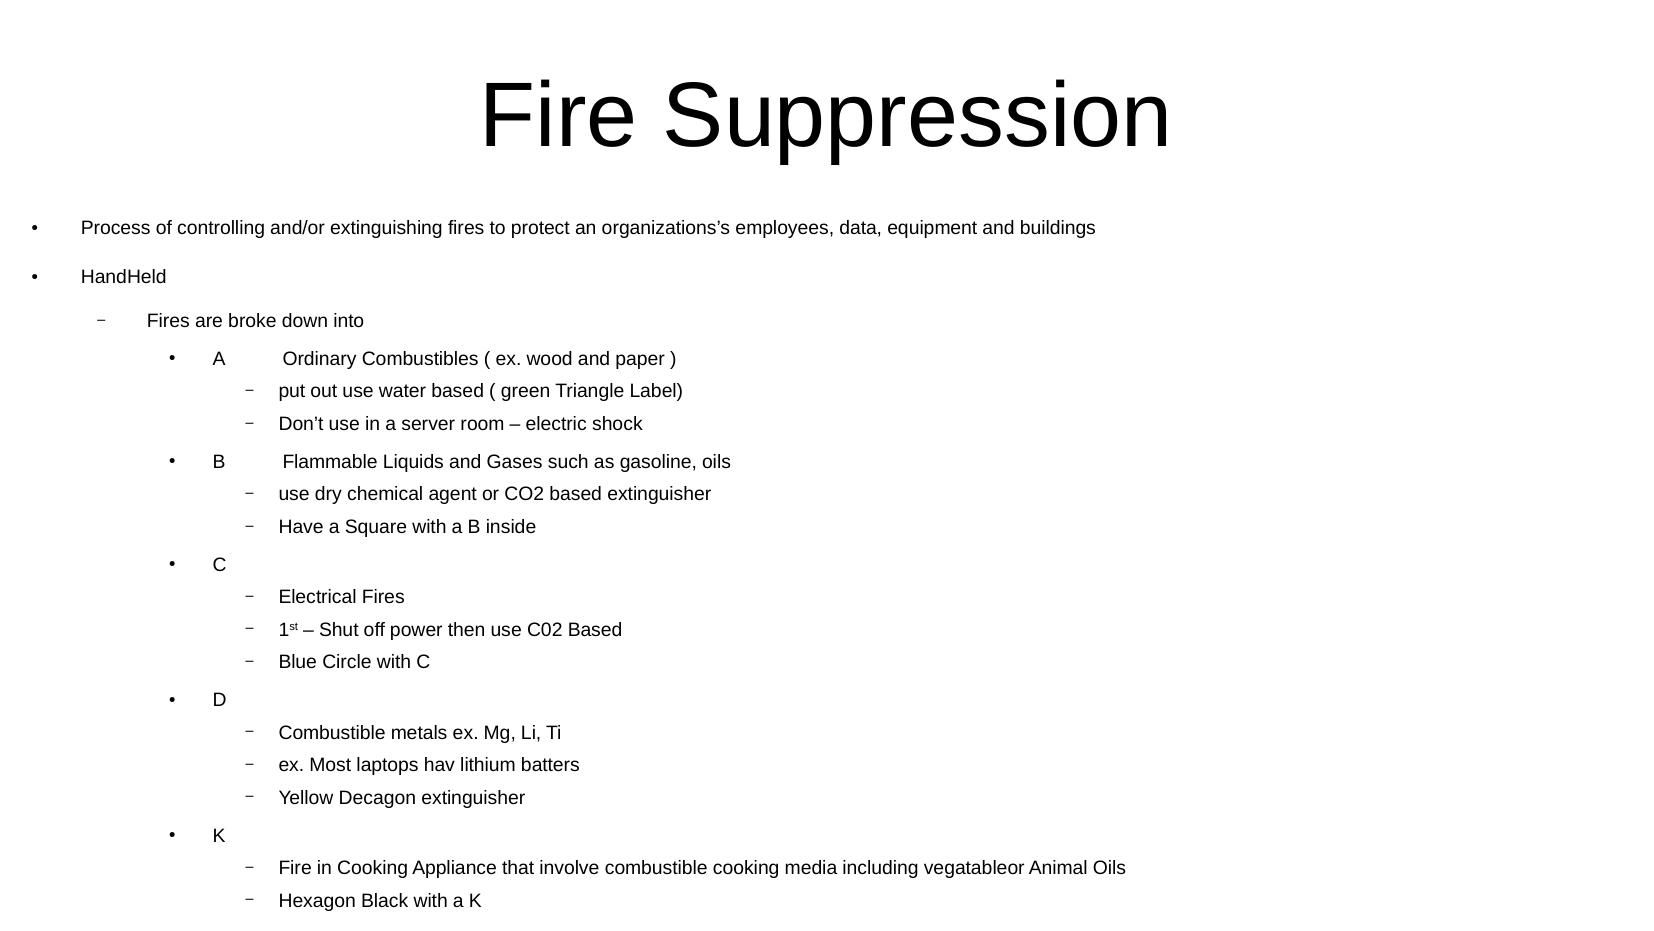

# Fire Suppression
Process of controlling and/or extinguishing fires to protect an organizations’s employees, data, equipment and buildings
HandHeld
Fires are broke down into
A		Ordinary Combustibles ( ex. wood and paper )
put out use water based ( green Triangle Label)
Don’t use in a server room – electric shock
B		Flammable Liquids and Gases such as gasoline, oils
use dry chemical agent or CO2 based extinguisher
Have a Square with a B inside
C
Electrical Fires
1st – Shut off power then use C02 Based
Blue Circle with C
D
Combustible metals ex. Mg, Li, Ti
ex. Most laptops hav lithium batters
Yellow Decagon extinguisher
K
Fire in Cooking Appliance that involve combustible cooking media including vegatableor Animal Oils
Hexagon Black with a K